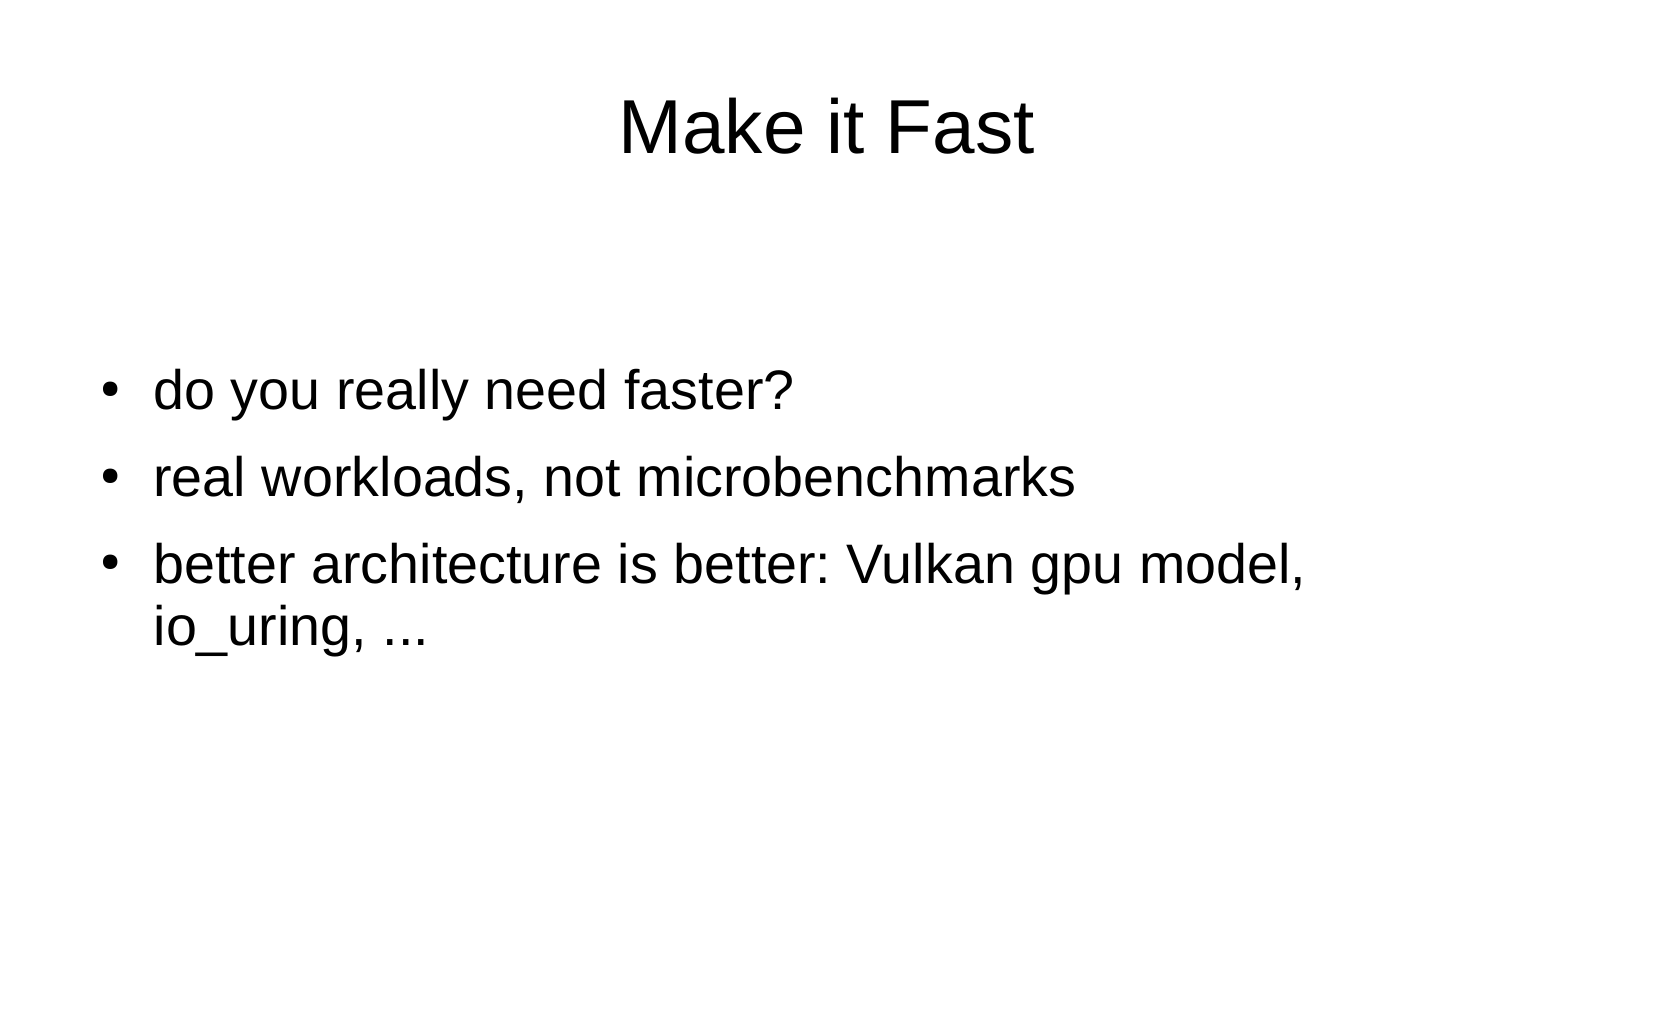

# Make it Fast
do you really need faster?
real workloads, not microbenchmarks
better architecture is better: Vulkan gpu model, io_uring, ...